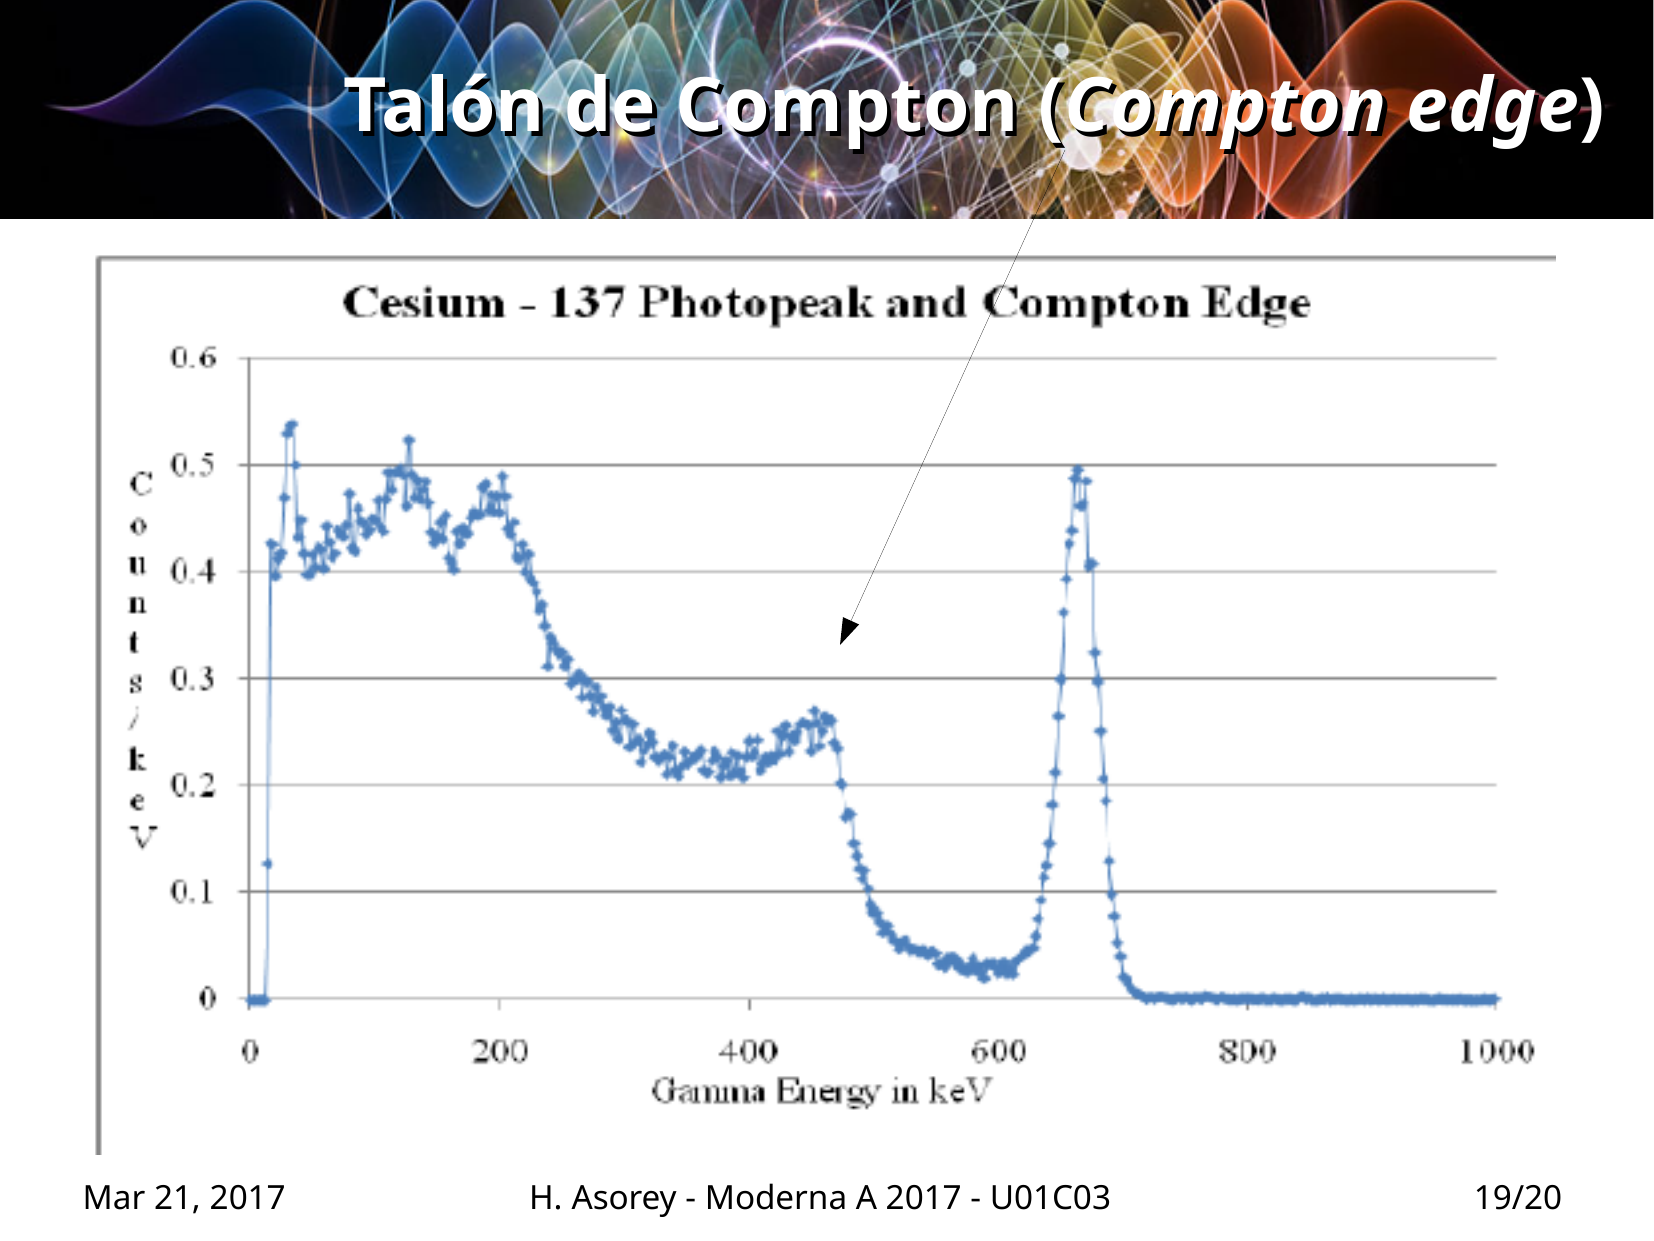

# Talón de Compton (Compton edge)
Mar 21, 2017
H. Asorey - Moderna A 2017 - U01C03
19